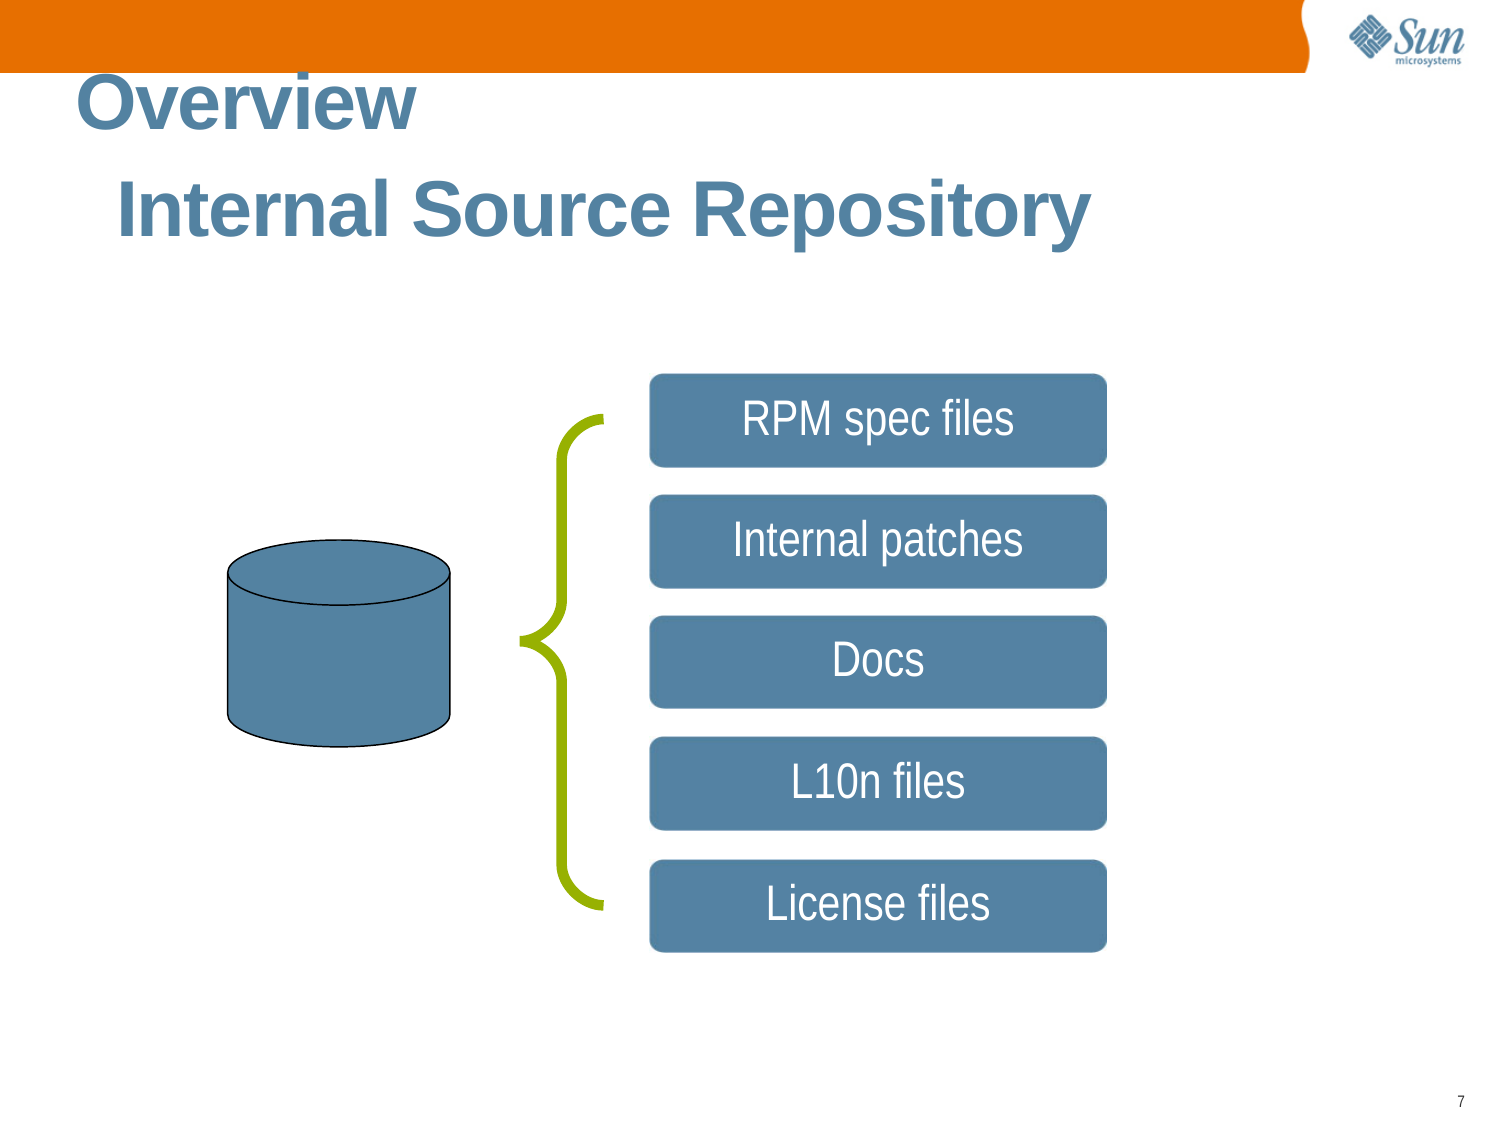

# Overview Internal Source Repository
RPM spec files
Internal patches
Docs
L10n files
License files